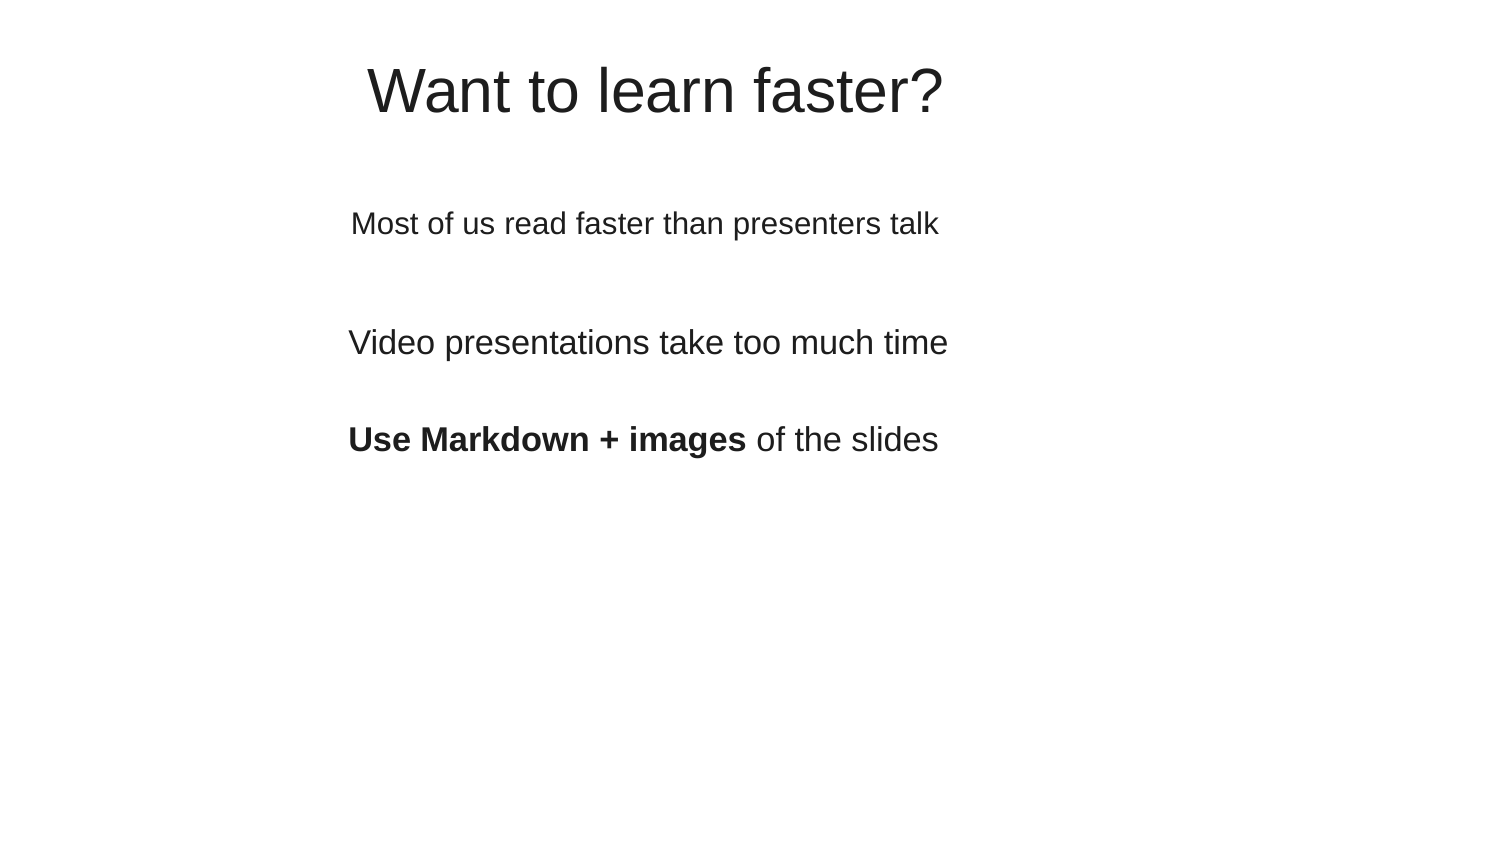

Want to learn faster?
Most of us read faster than presenters talk
Video presentations take too much time
Use Markdown + images of the slides